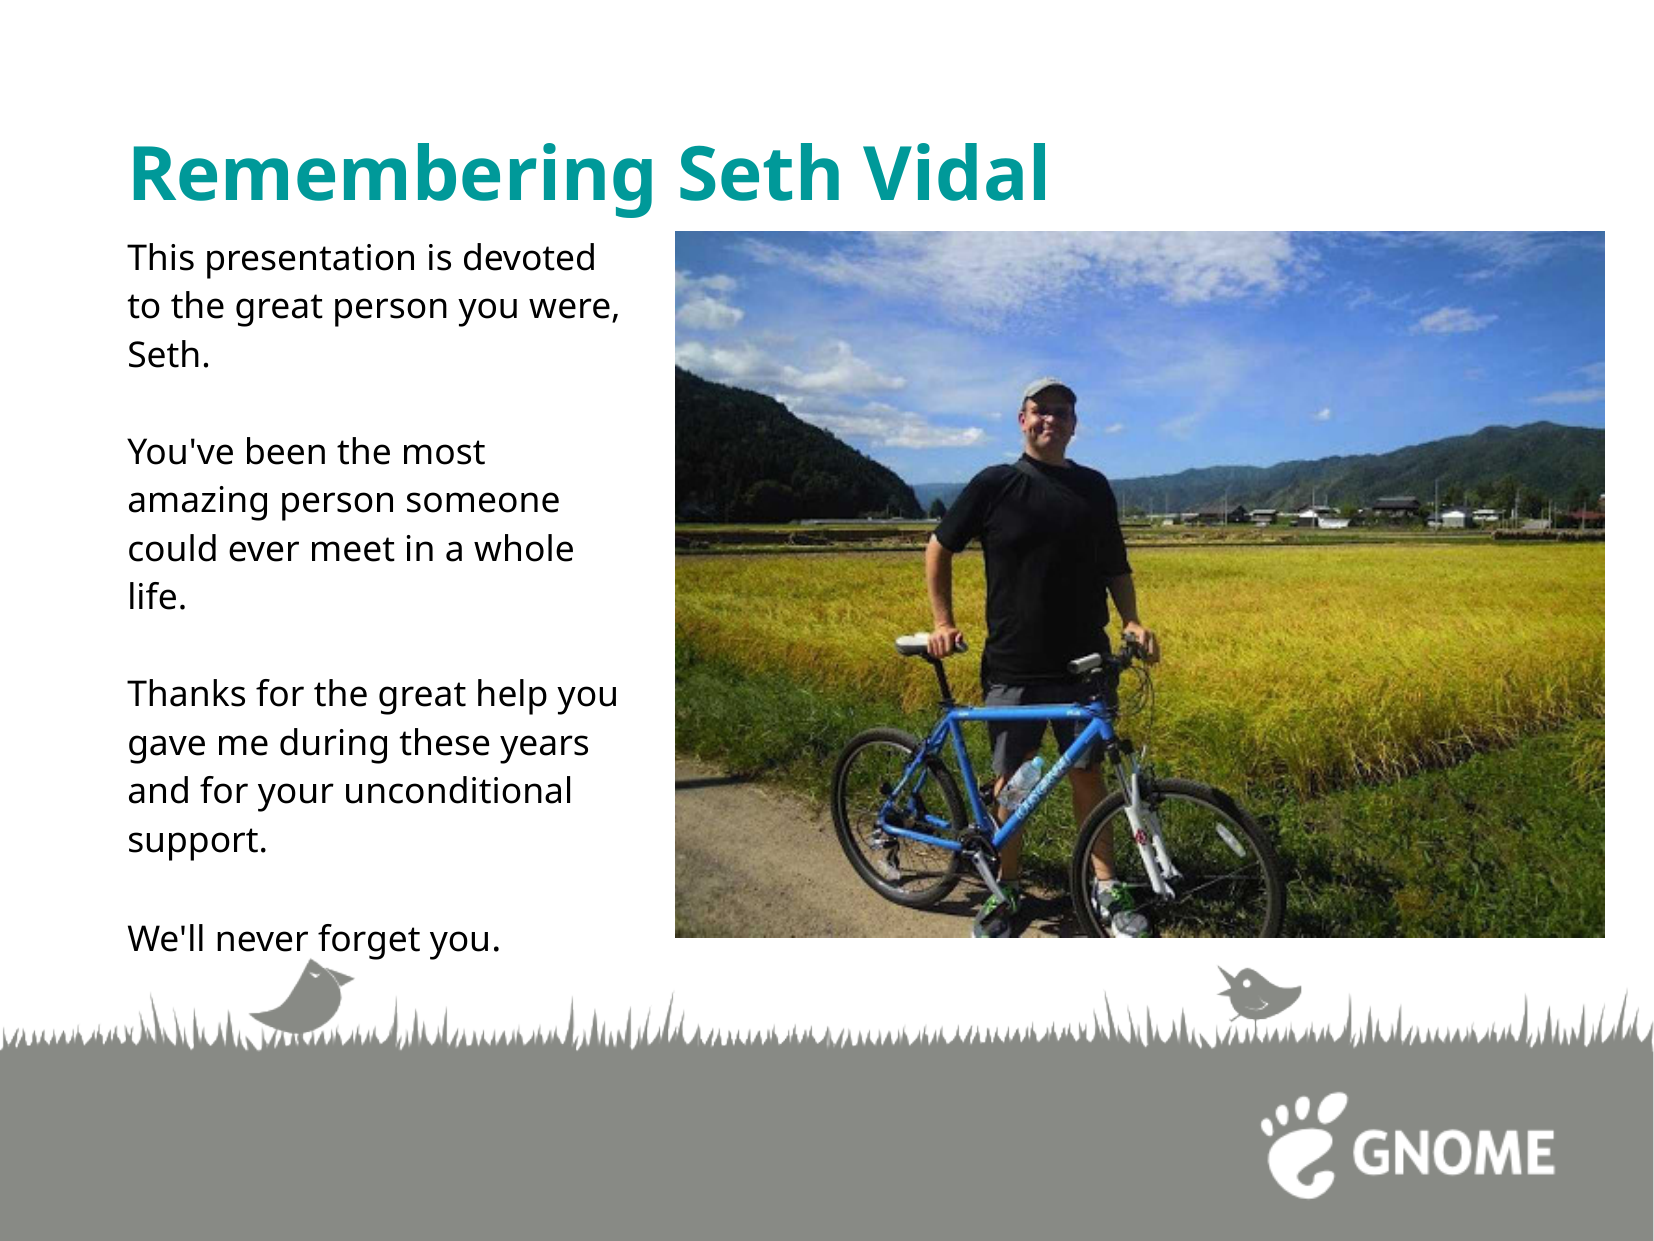

Remembering Seth Vidal
This presentation is devoted to the great person you were, Seth.
You've been the most amazing person someone could ever meet in a whole life.
Thanks for the great help you gave me during these years and for your unconditional support.
We'll never forget you.